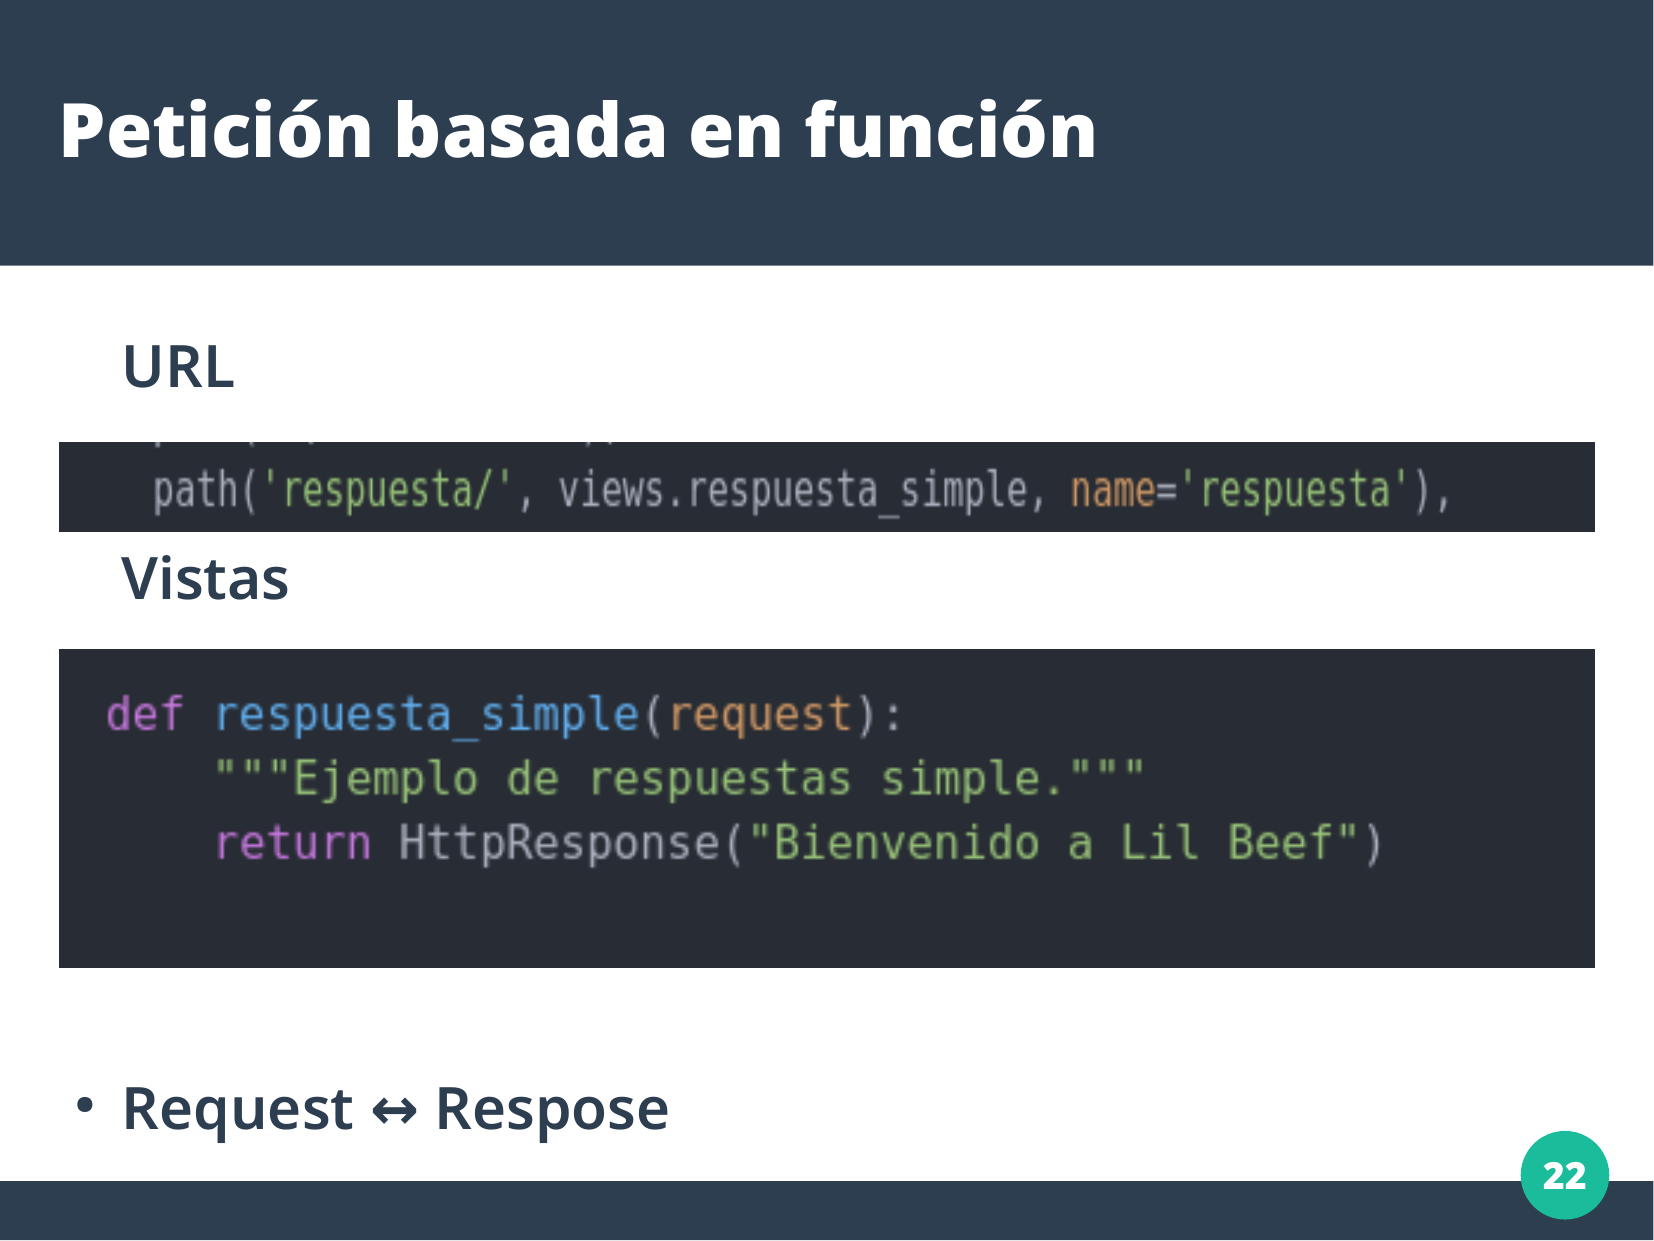

# Petición basada en función
URL
Vistas
Request ↔ Respose
22